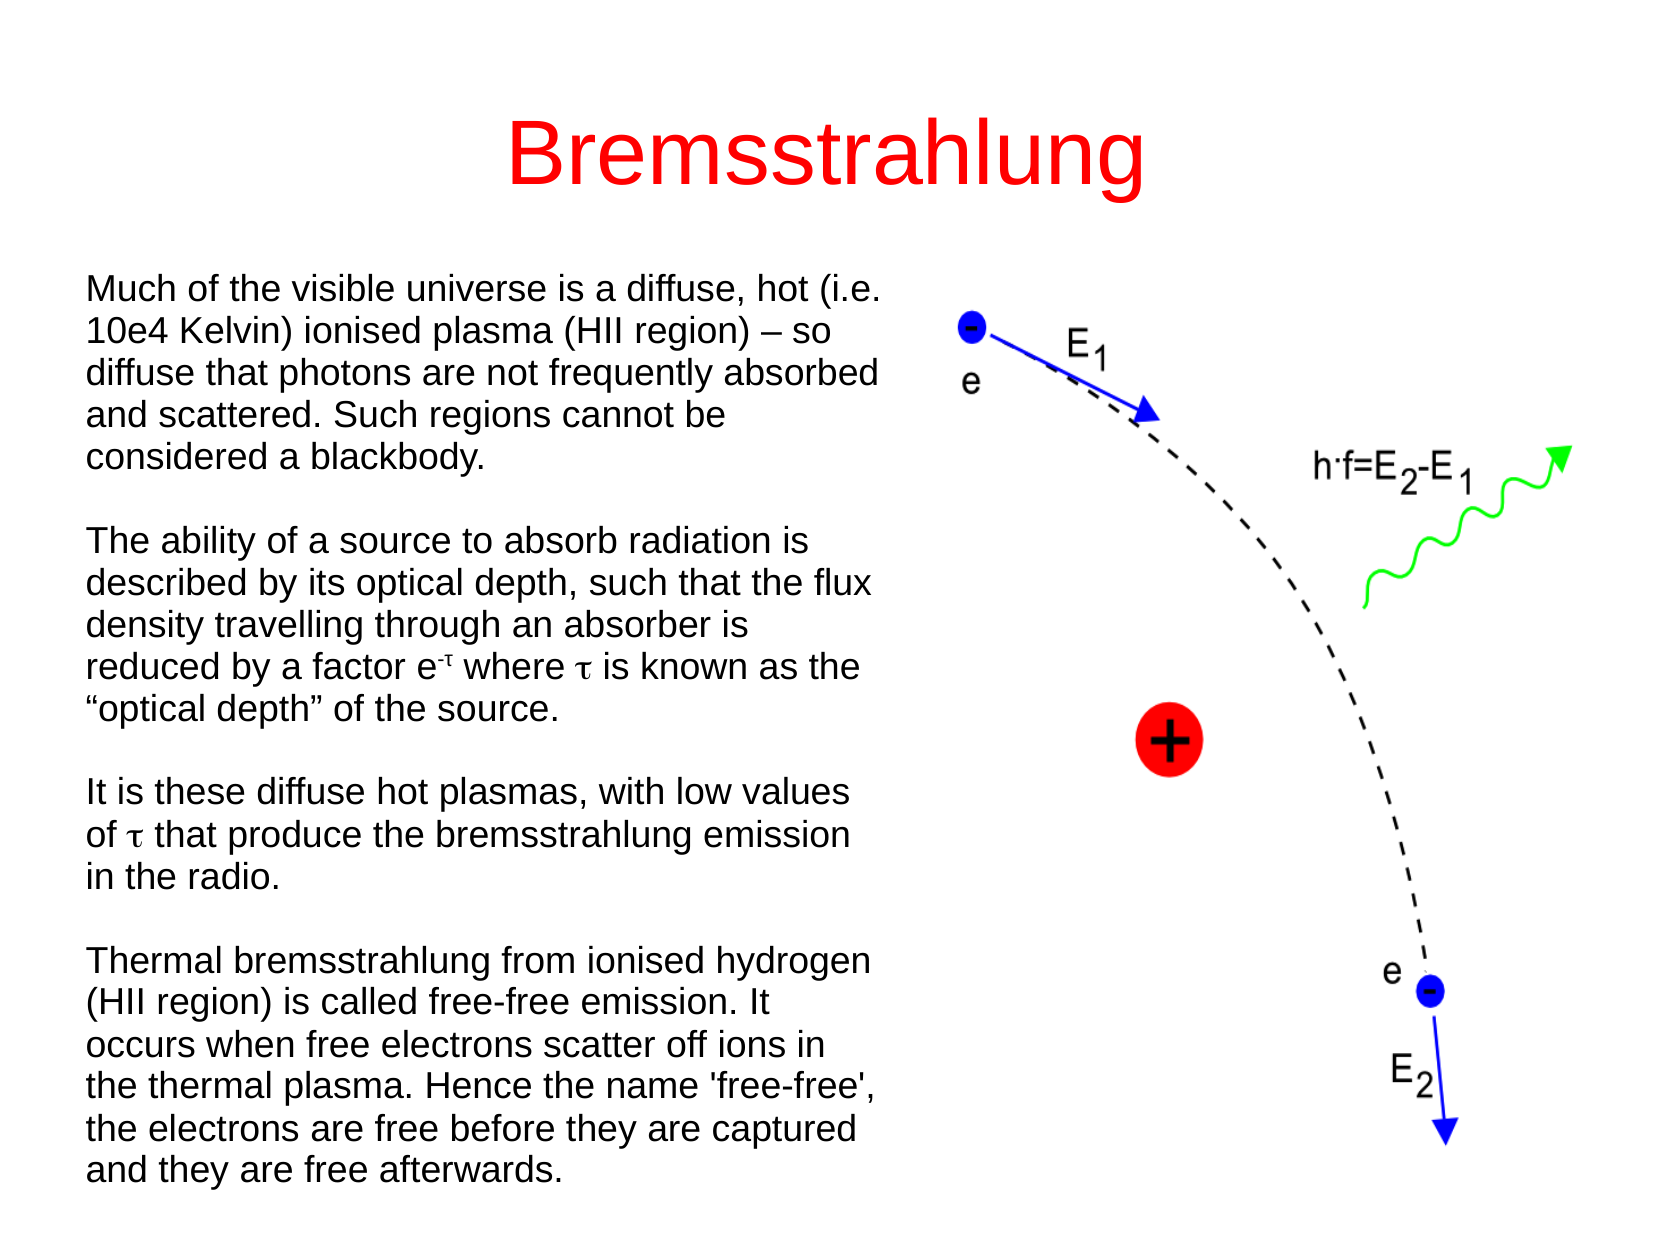

# Bremsstrahlung
Much of the visible universe is a diffuse, hot (i.e.
10e4 Kelvin) ionised plasma (HII region) – so diffuse that photons are not frequently absorbed and scattered. Such regions cannot be considered a blackbody.
The ability of a source to absorb radiation is
described by its optical depth, such that the flux
density travelling through an absorber is reduced by a factor e-τ where t is known as the “optical depth” of the source.
It is these diffuse hot plasmas, with low values of t that produce the bremsstrahlung emission in the radio.
Thermal bremsstrahlung from ionised hydrogen (HII region) is called free-free emission. It occurs when free electrons scatter off ions in the thermal plasma. Hence the name 'free-free', the electrons are free before they are captured and they are free afterwards.